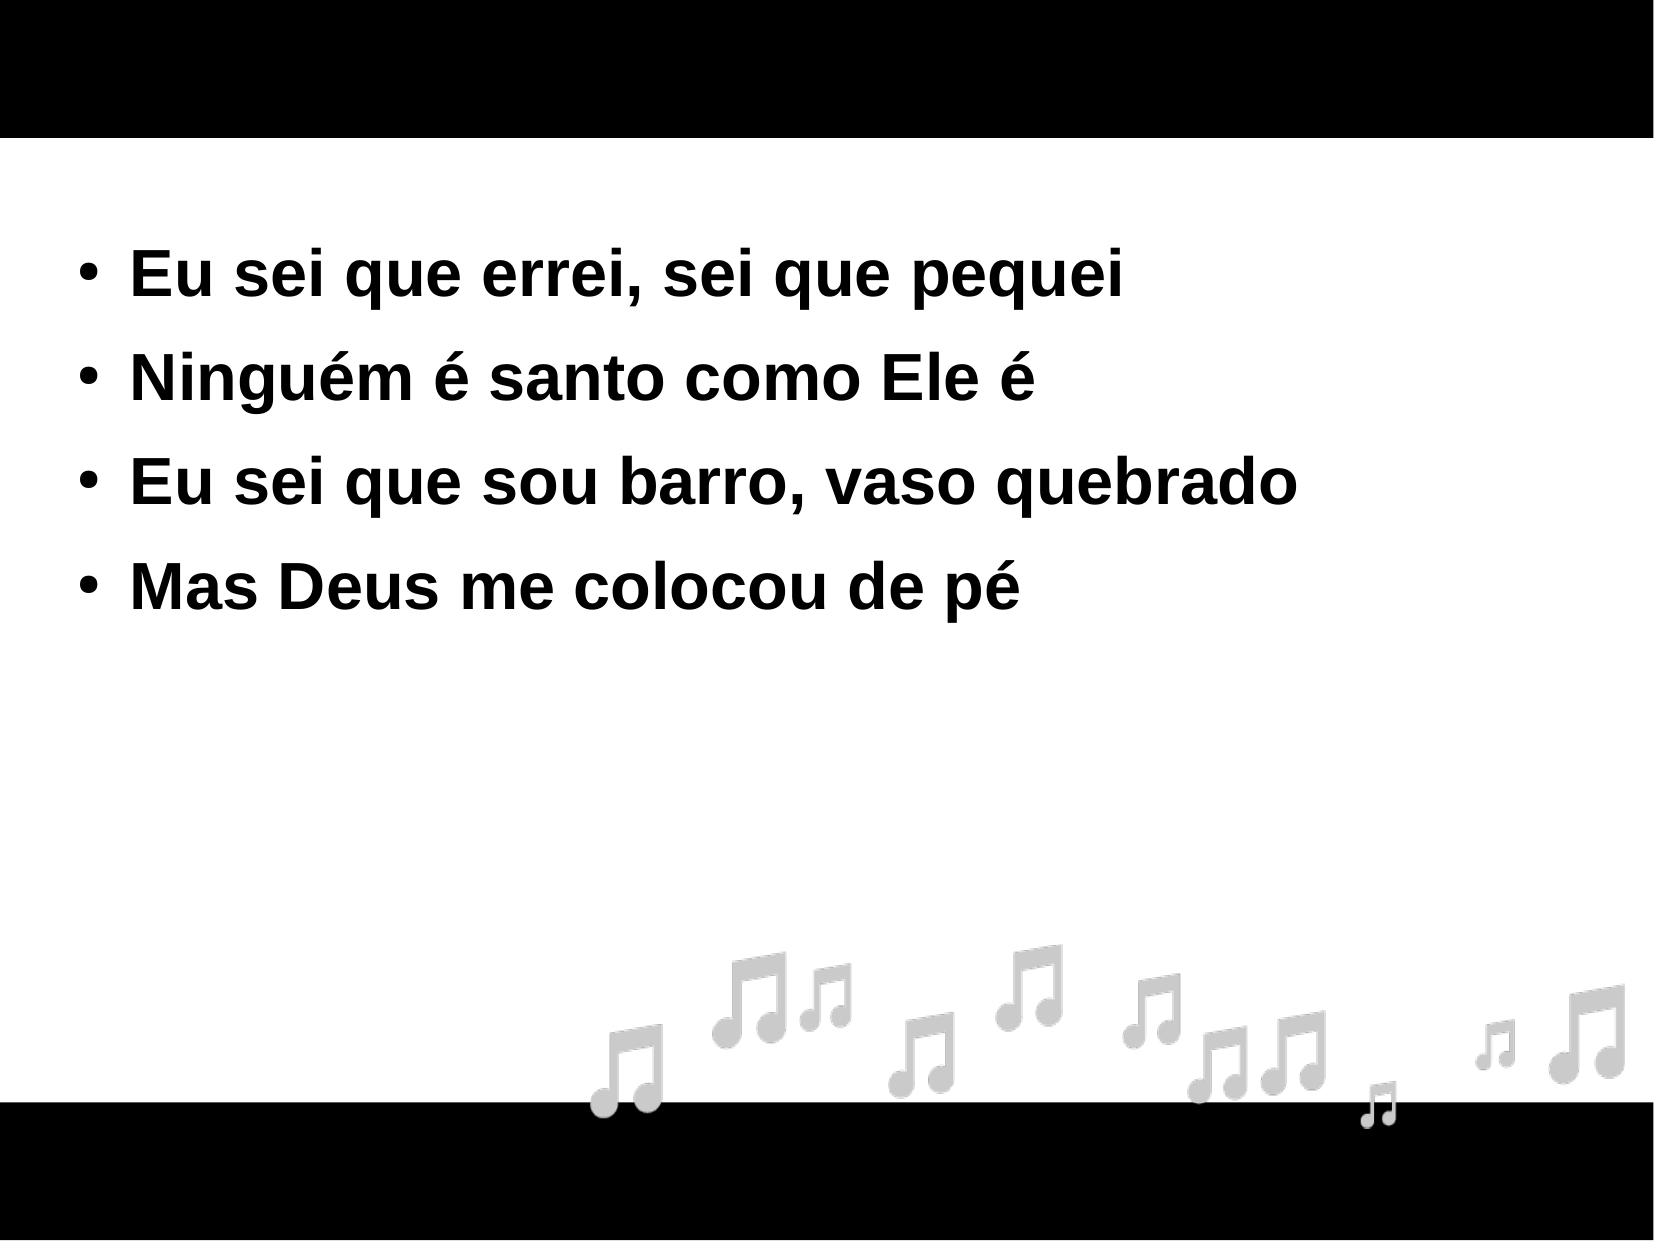

# Eu sei que errei, sei que pequei
Ninguém é santo como Ele é
Eu sei que sou barro, vaso quebrado
Mas Deus me colocou de pé